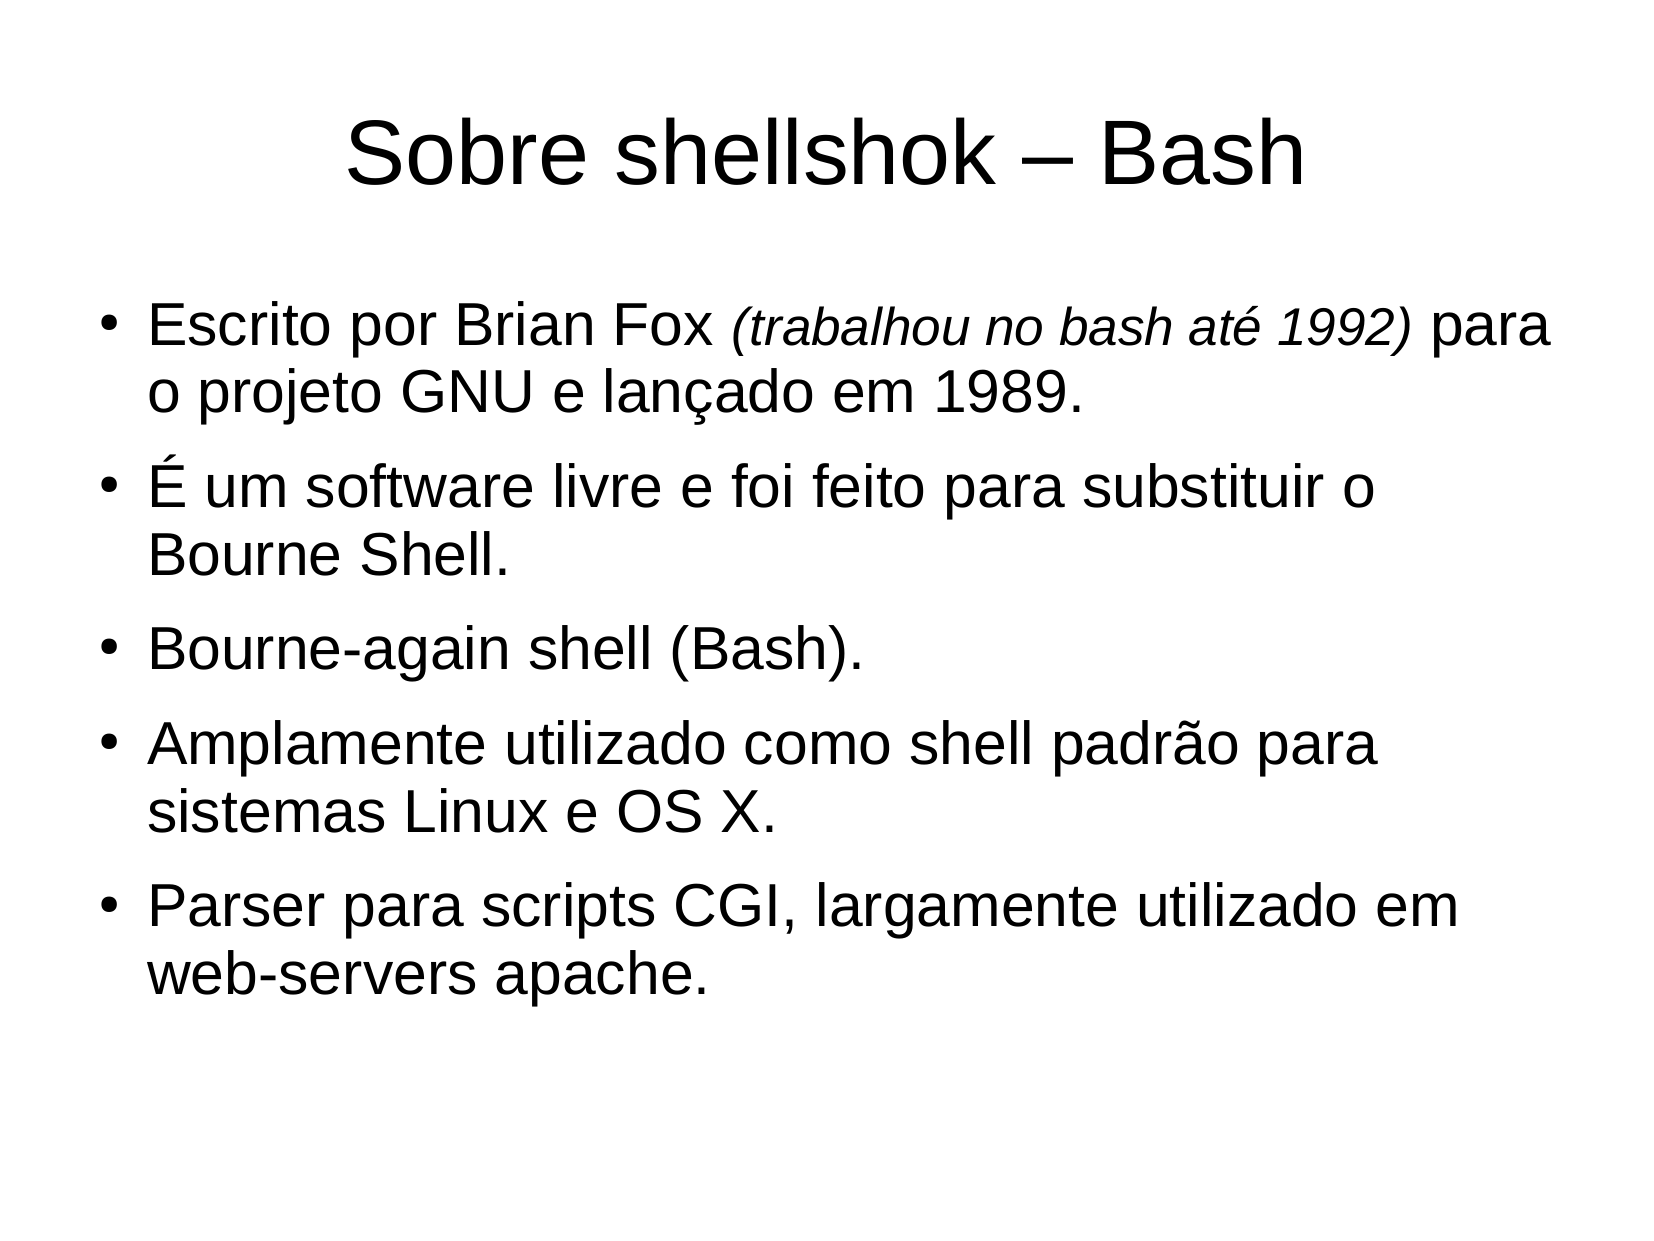

# Sobre shellshok – Bash
Escrito por Brian Fox (trabalhou no bash até 1992) para o projeto GNU e lançado em 1989.
É um software livre e foi feito para substituir o Bourne Shell.
Bourne-again shell (Bash).
Amplamente utilizado como shell padrão para sistemas Linux e OS X.
Parser para scripts CGI, largamente utilizado em web-servers apache.